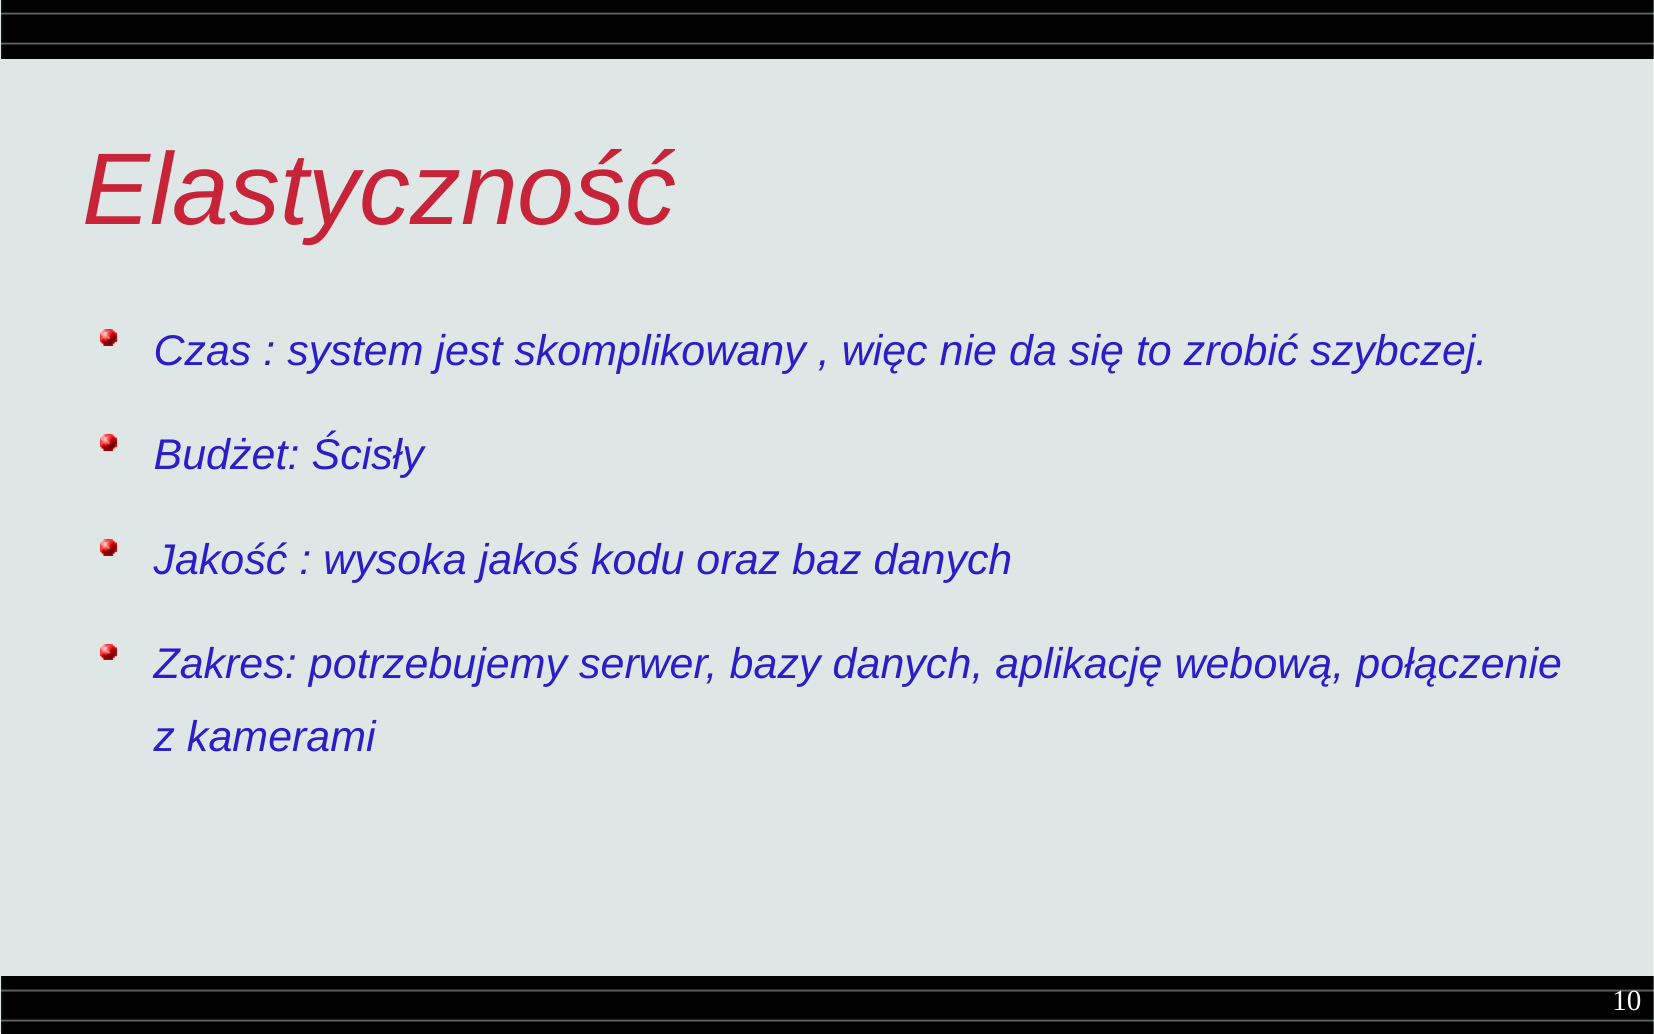

# Elastyczność
Czas : system jest skomplikowany , więc nie da się to zrobić szybczej.
Budżet: Ścisły
Jakość : wysoka jakoś kodu oraz baz danych
Zakres: potrzebujemy serwer, bazy danych, aplikację webową, połączenie z kamerami